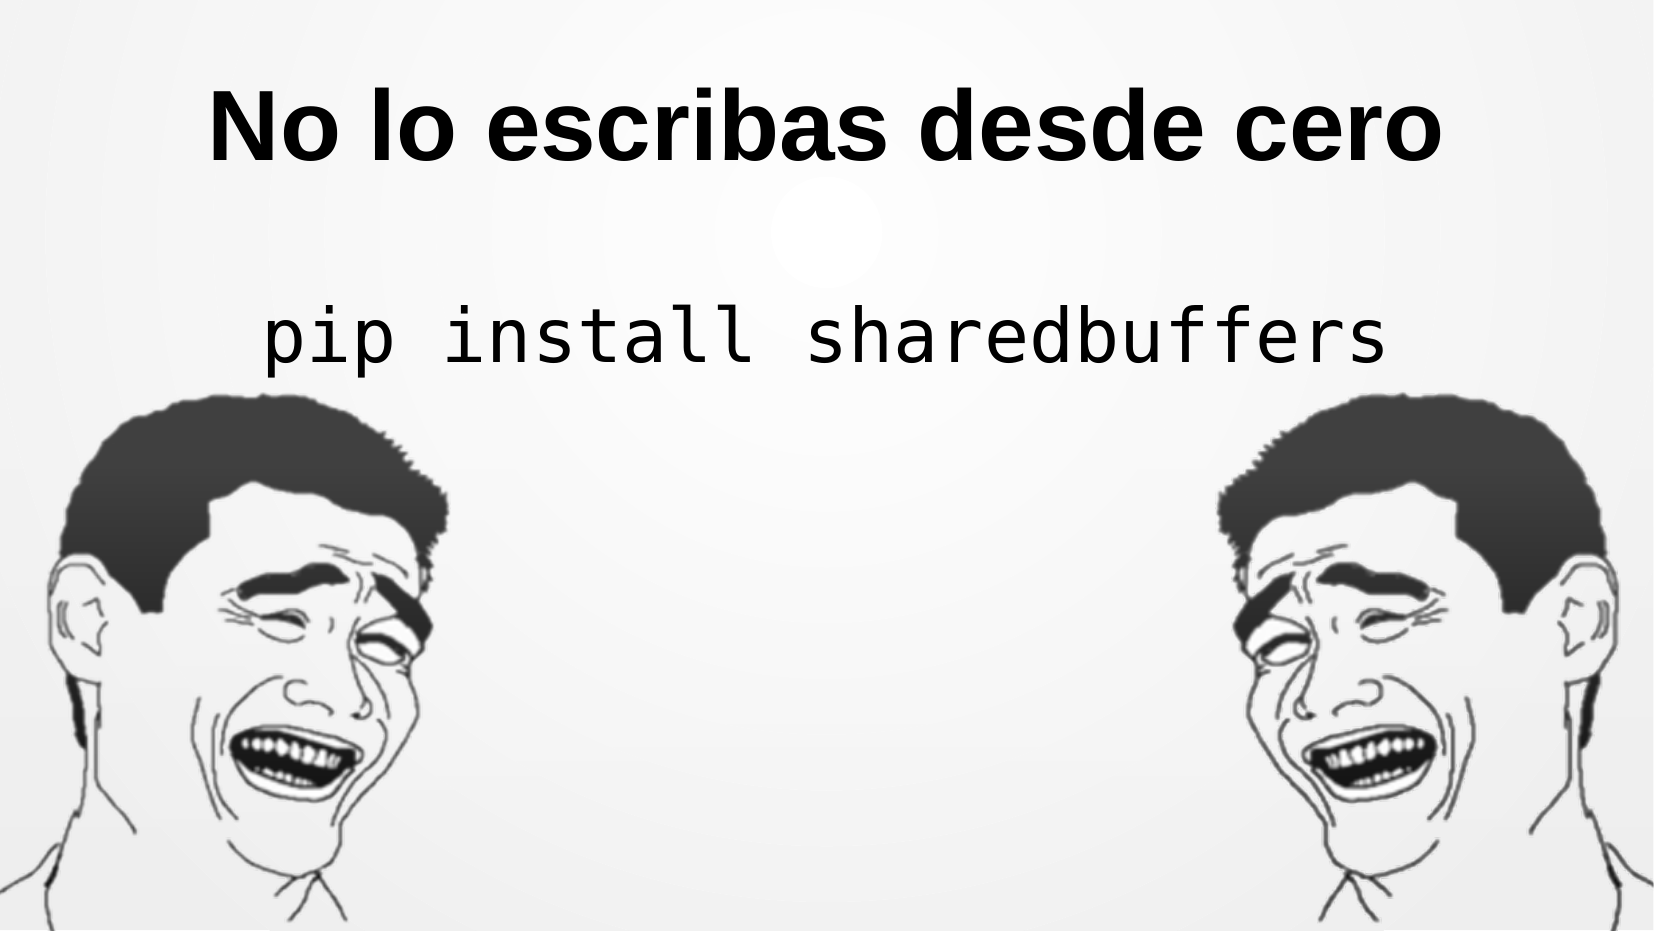

# No lo escribas desde cero
pip install sharedbuffers